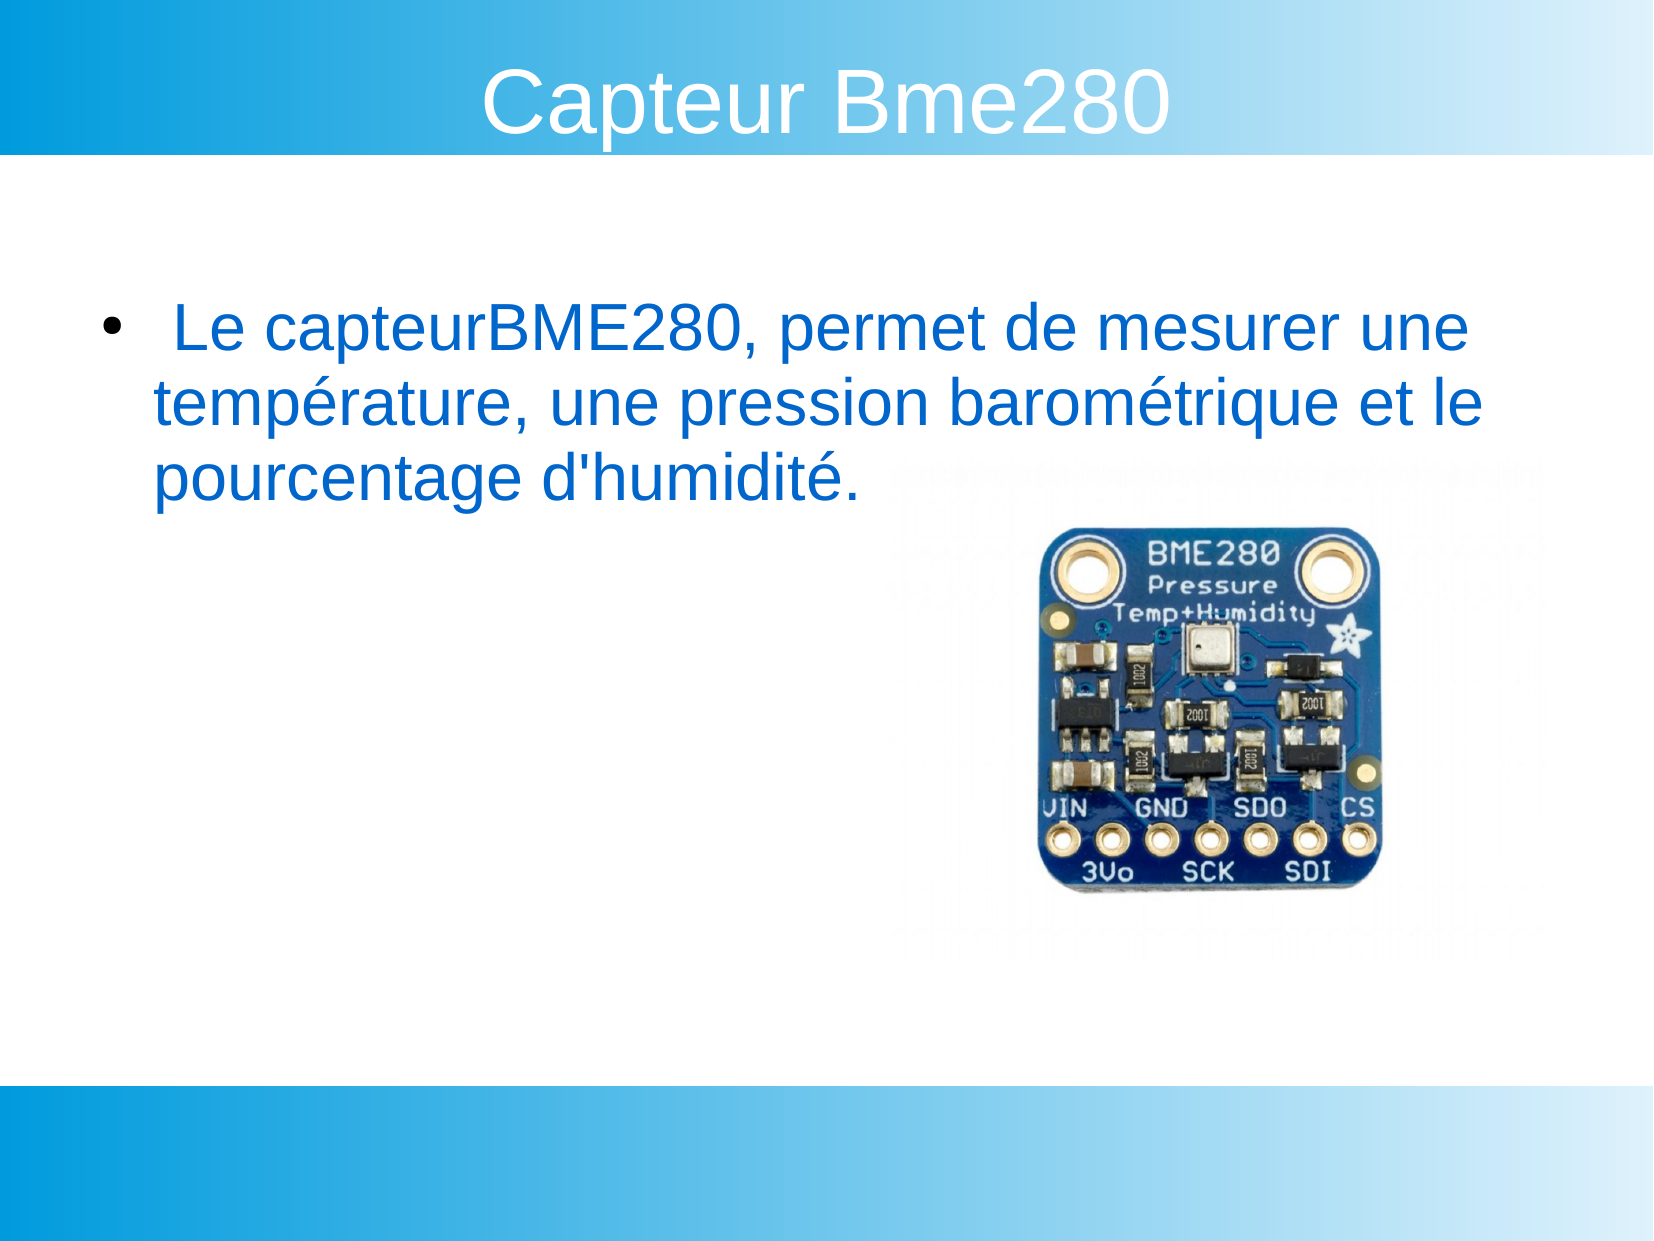

# Capteur Bme280
 Le capteurBME280, permet de mesurer une température, une pression barométrique et le pourcentage d'humidité.